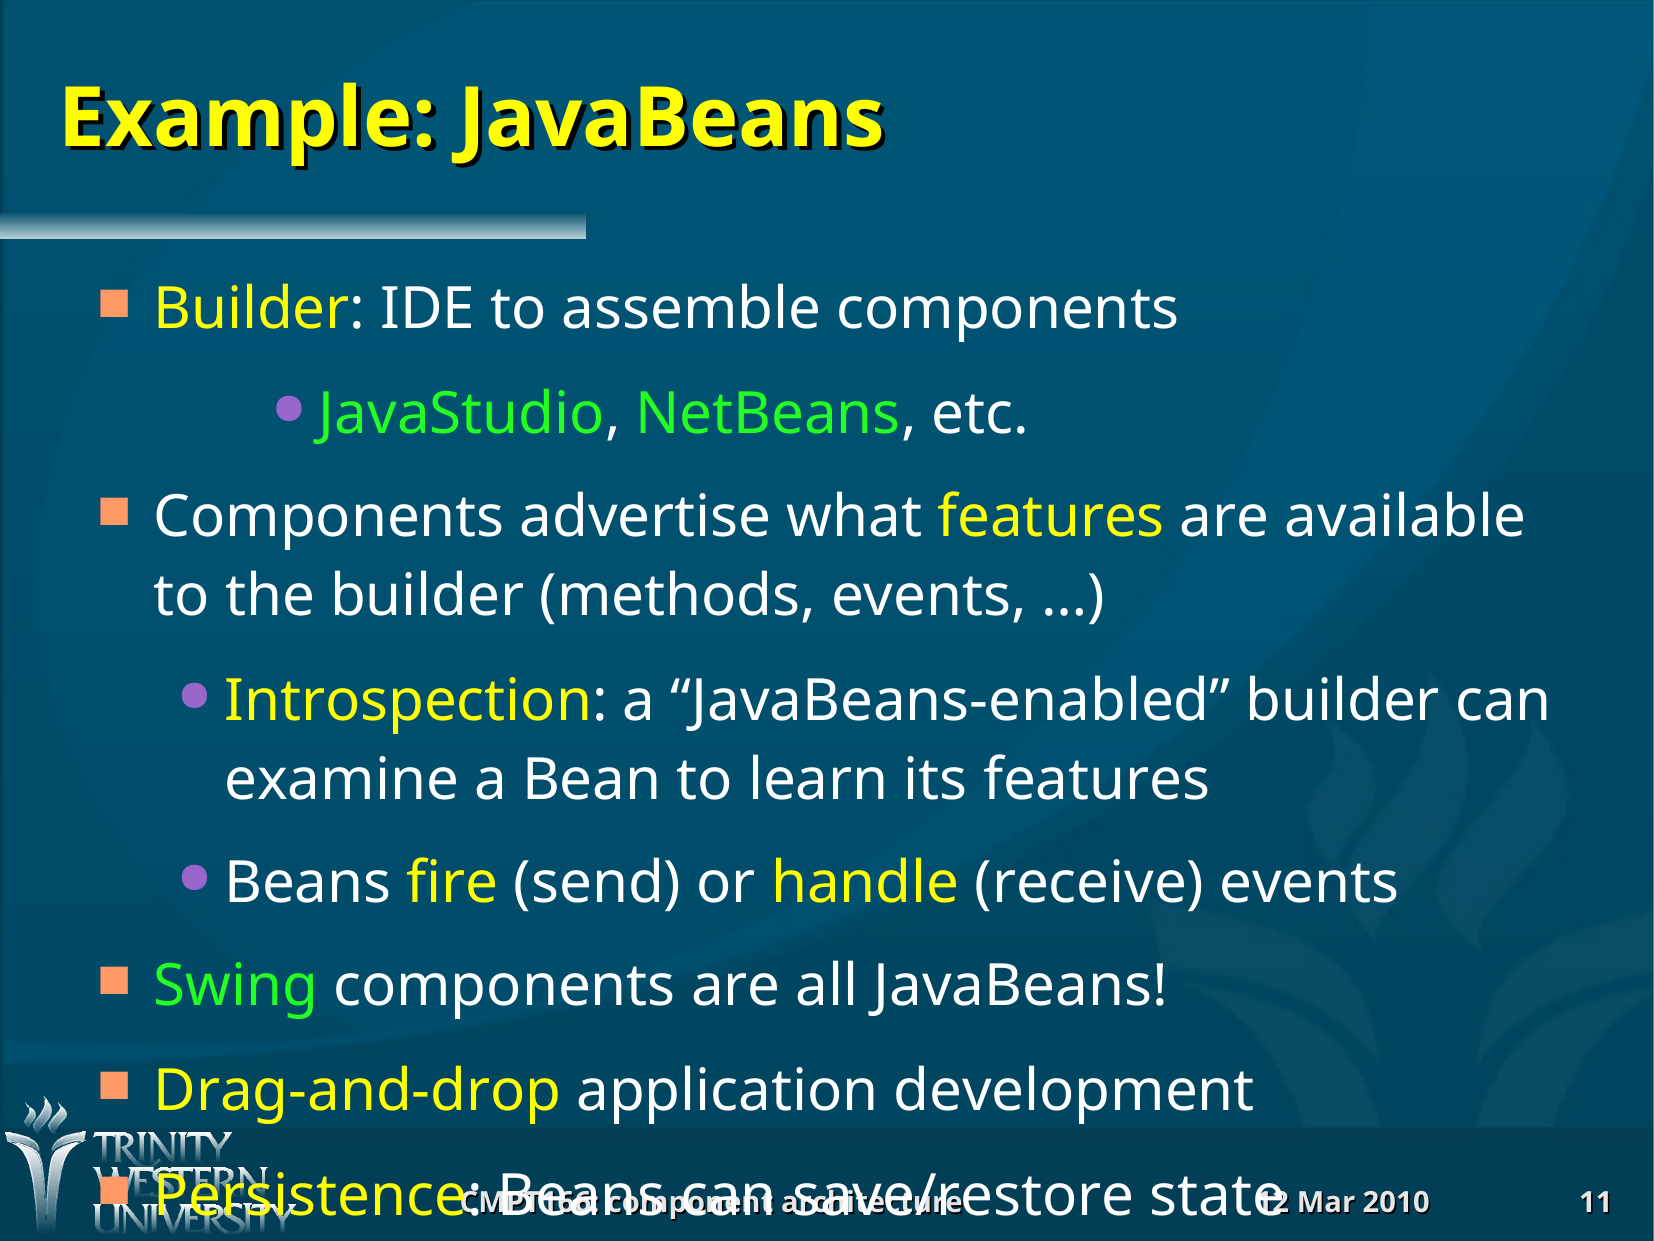

# Example: JavaBeans
Builder: IDE to assemble components
JavaStudio, NetBeans, etc.
Components advertise what features are available to the builder (methods, events, …)
Introspection: a “JavaBeans-enabled” builder can examine a Bean to learn its features
Beans fire (send) or handle (receive) events
Swing components are all JavaBeans!
Drag-and-drop application development
Persistence: Beans can save/restore state
CMPT166: component architecture
12 Mar 2010
11